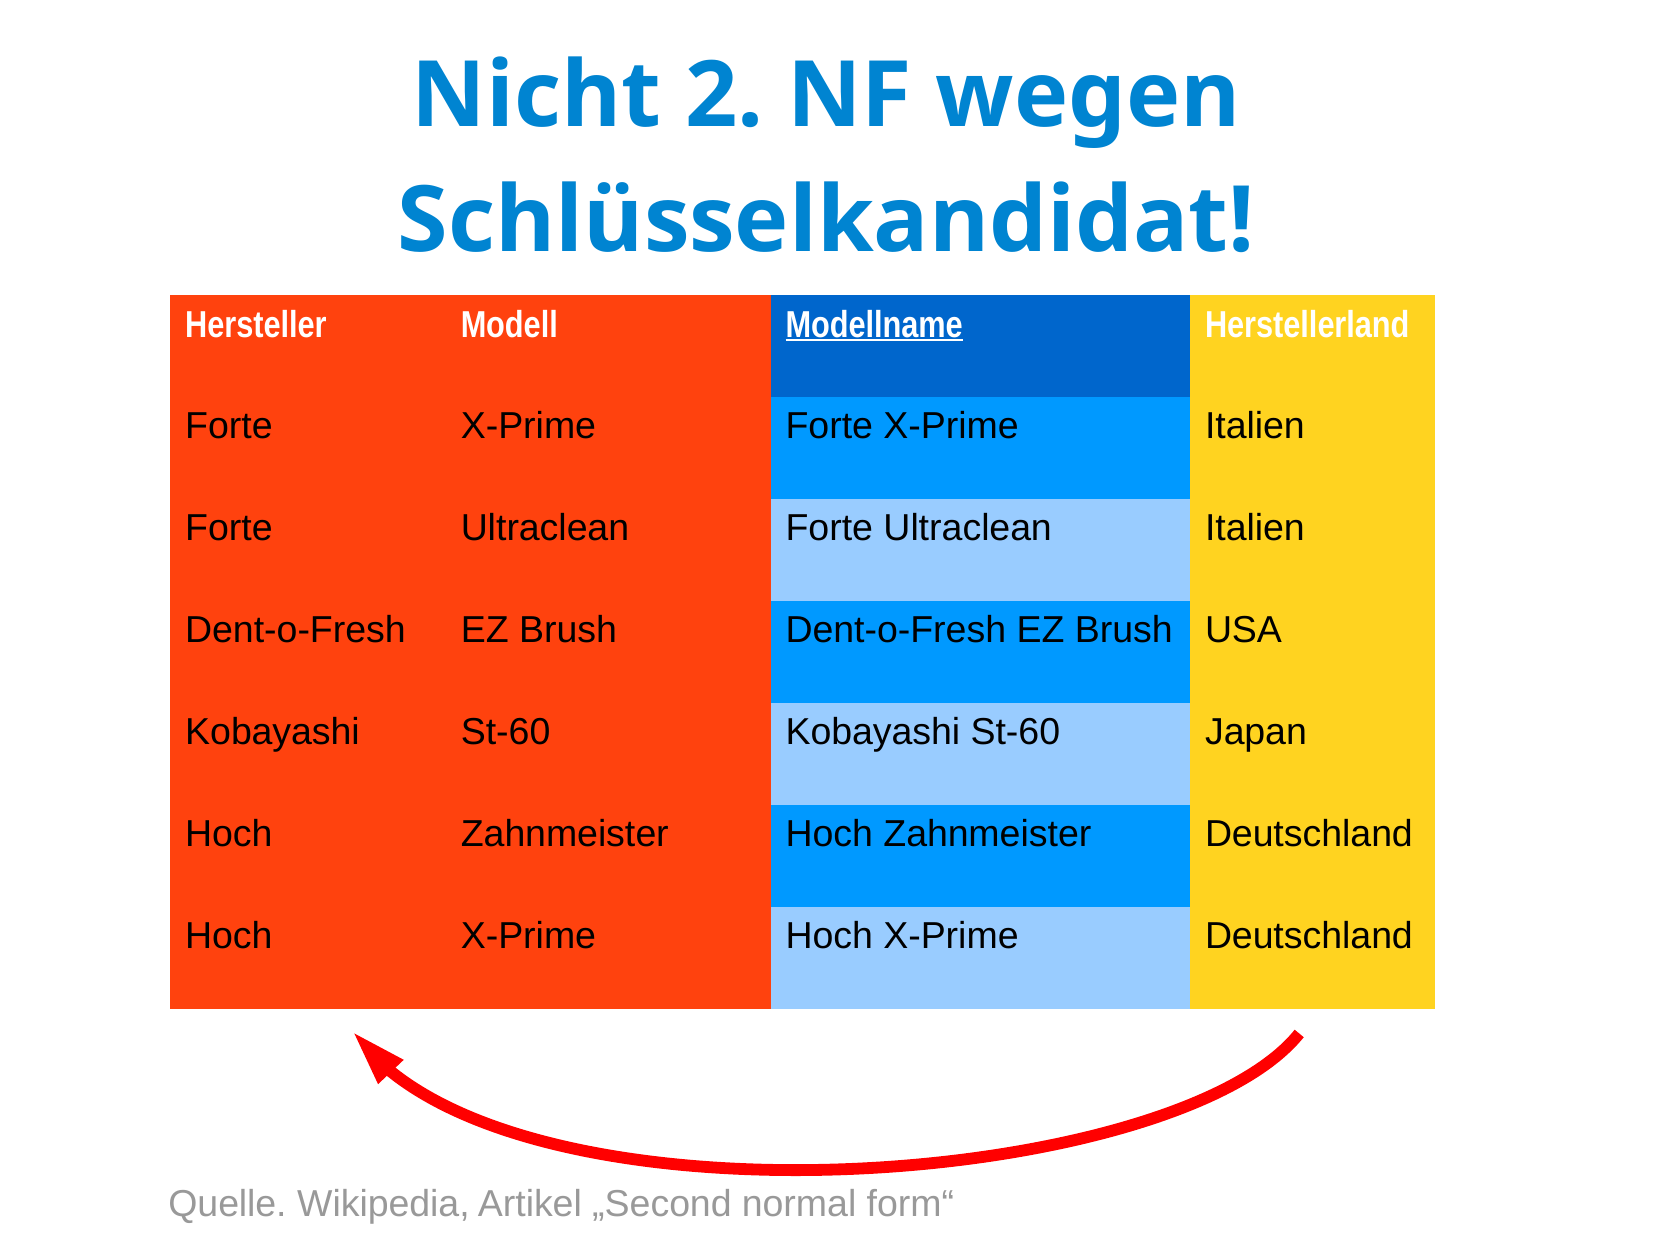

# Nicht 2. NF wegen Schlüsselkandidat!
| Hersteller | Modell | Modellname | Herstellerland |
| --- | --- | --- | --- |
| Forte | X-Prime | Forte X-Prime | Italien |
| Forte | Ultraclean | Forte Ultraclean | Italien |
| Dent-o-Fresh | EZ Brush | Dent-o-Fresh EZ Brush | USA |
| Kobayashi | St-60 | Kobayashi St-60 | Japan |
| Hoch | Zahnmeister | Hoch Zahnmeister | Deutschland |
| Hoch | X-Prime | Hoch X-Prime | Deutschland |
Quelle. Wikipedia, Artikel „Second normal form“